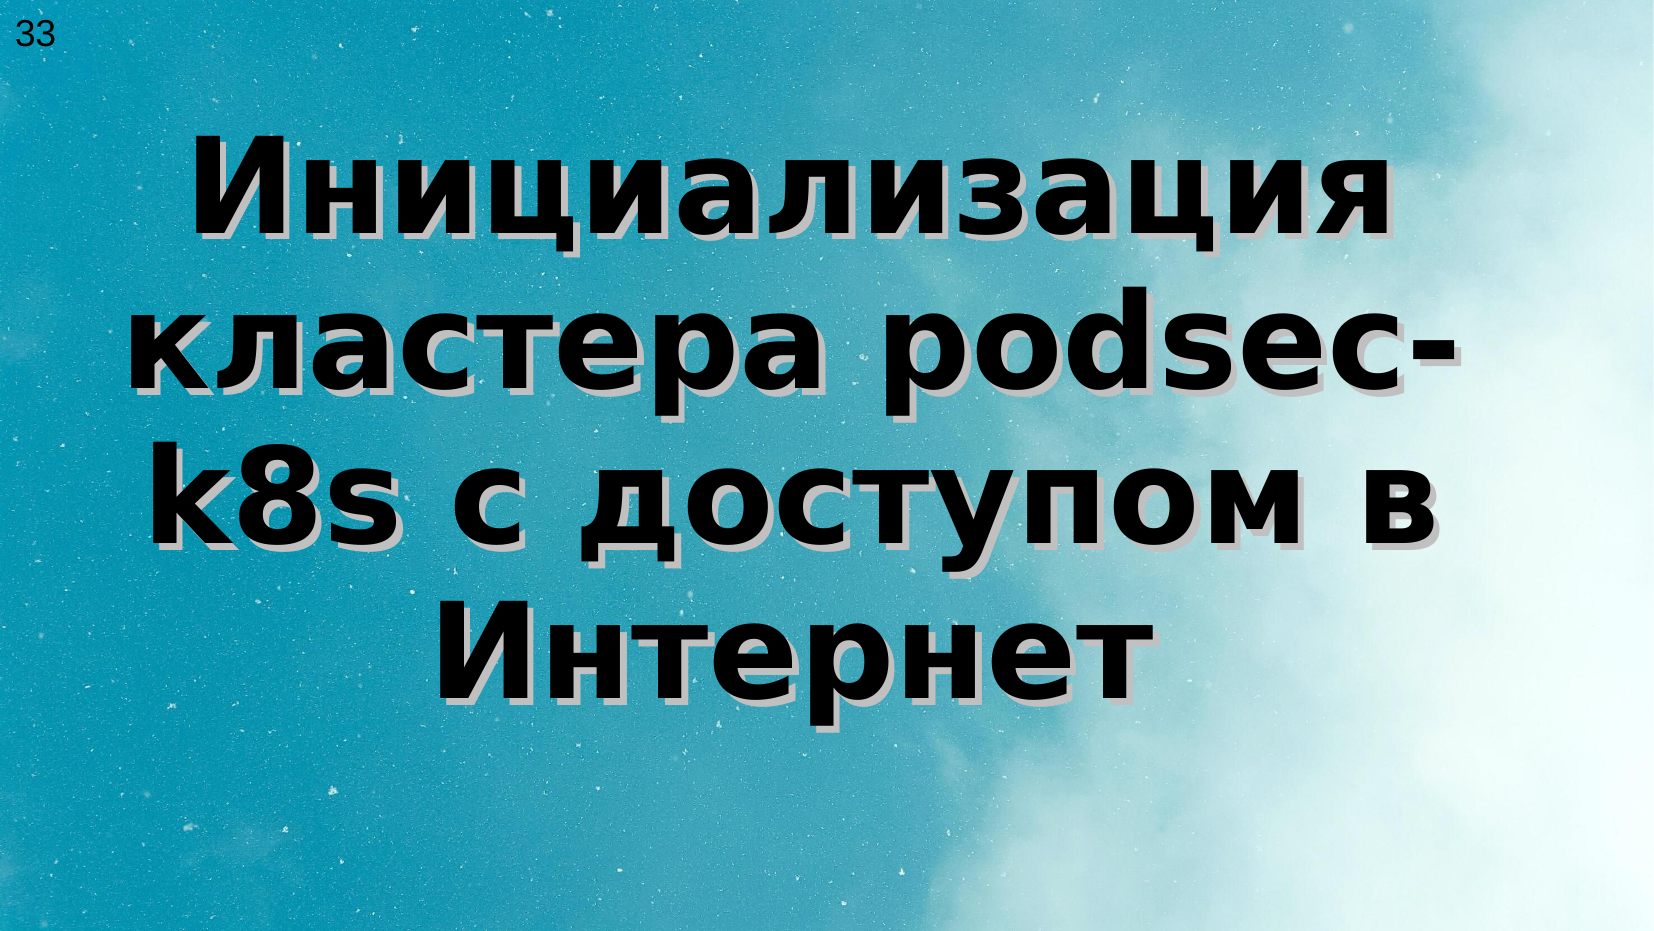

# Инициализация кластера podsec-k8s с доступом в Интернет